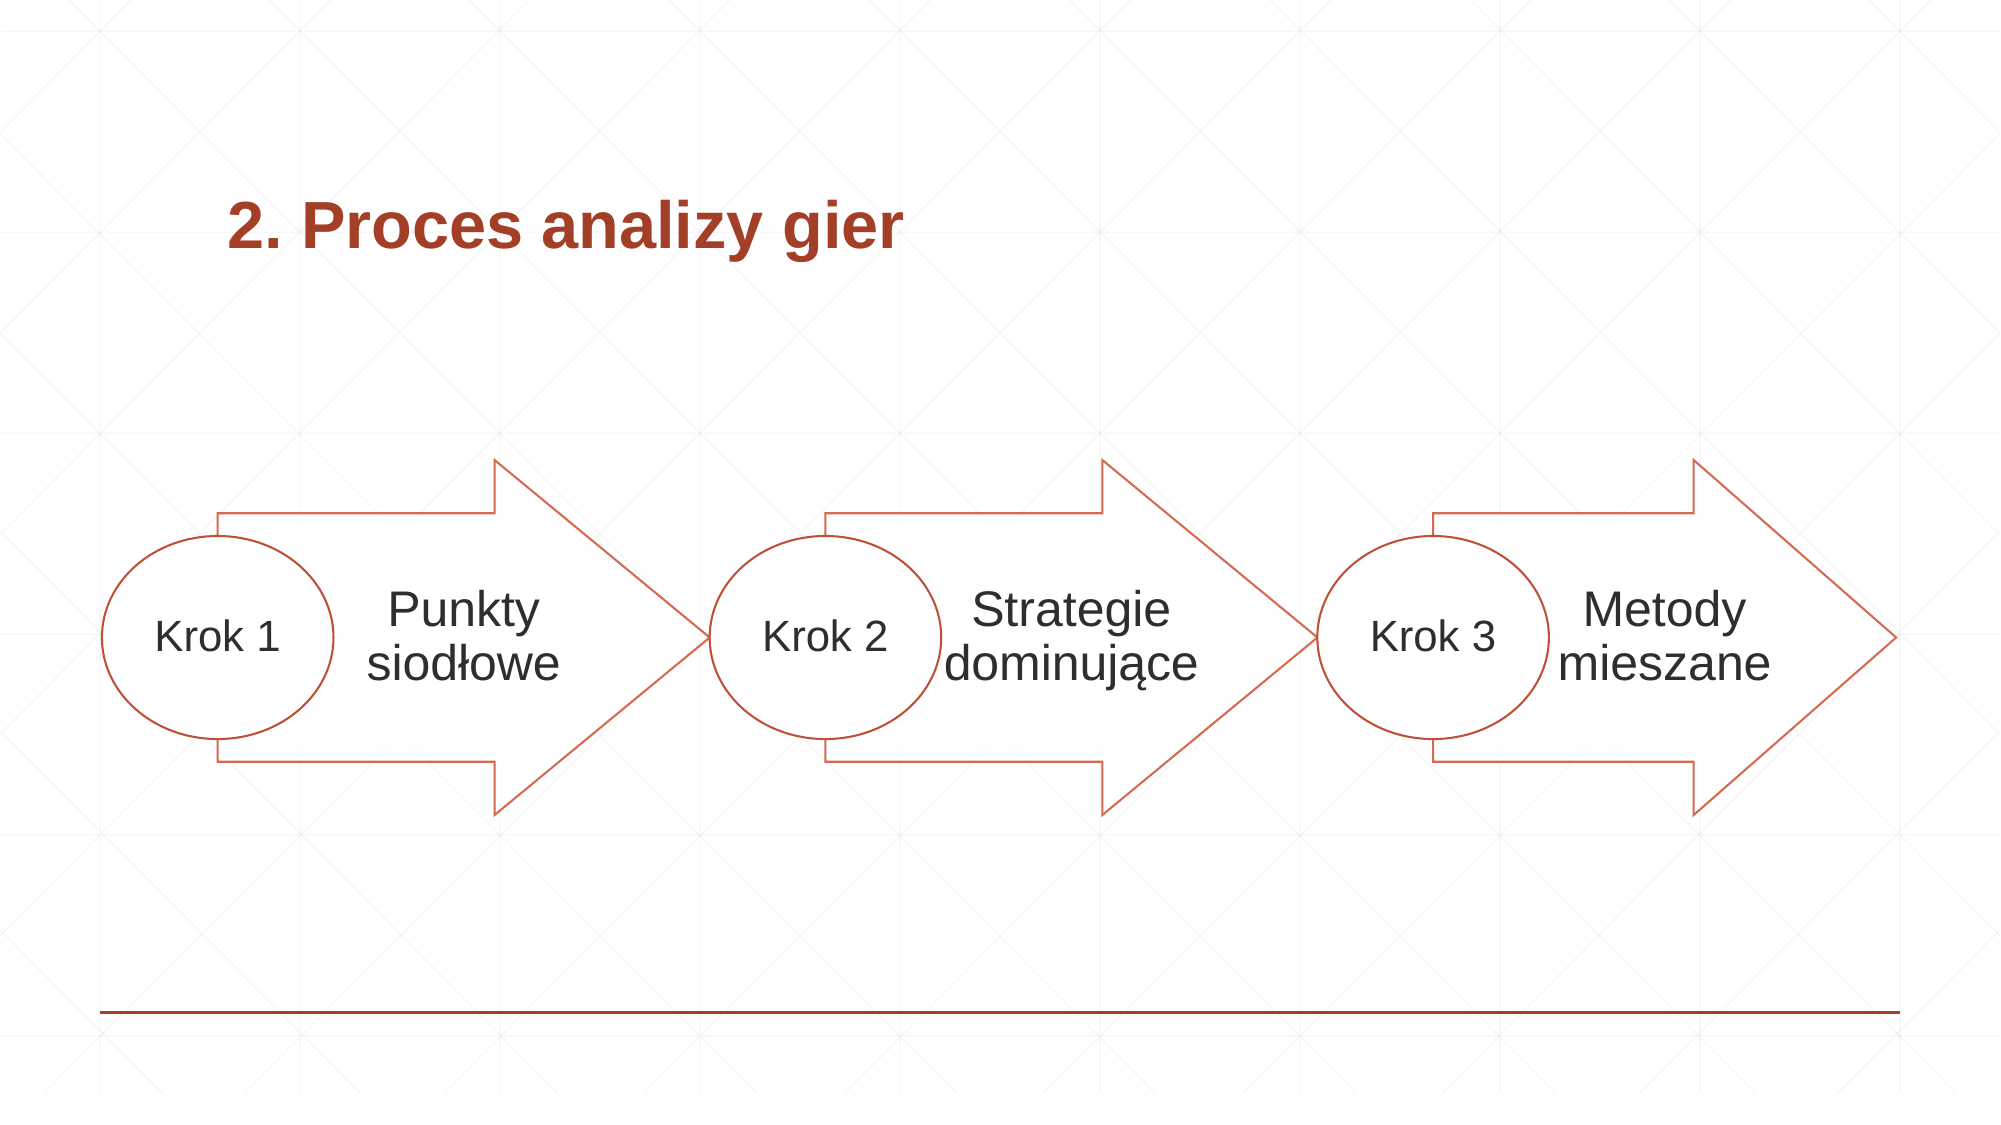

# 2. Proces analizy gier
Punkty siodłowe
Strategie dominujące
Metody mieszane
Krok 1
Krok 2
Krok 3